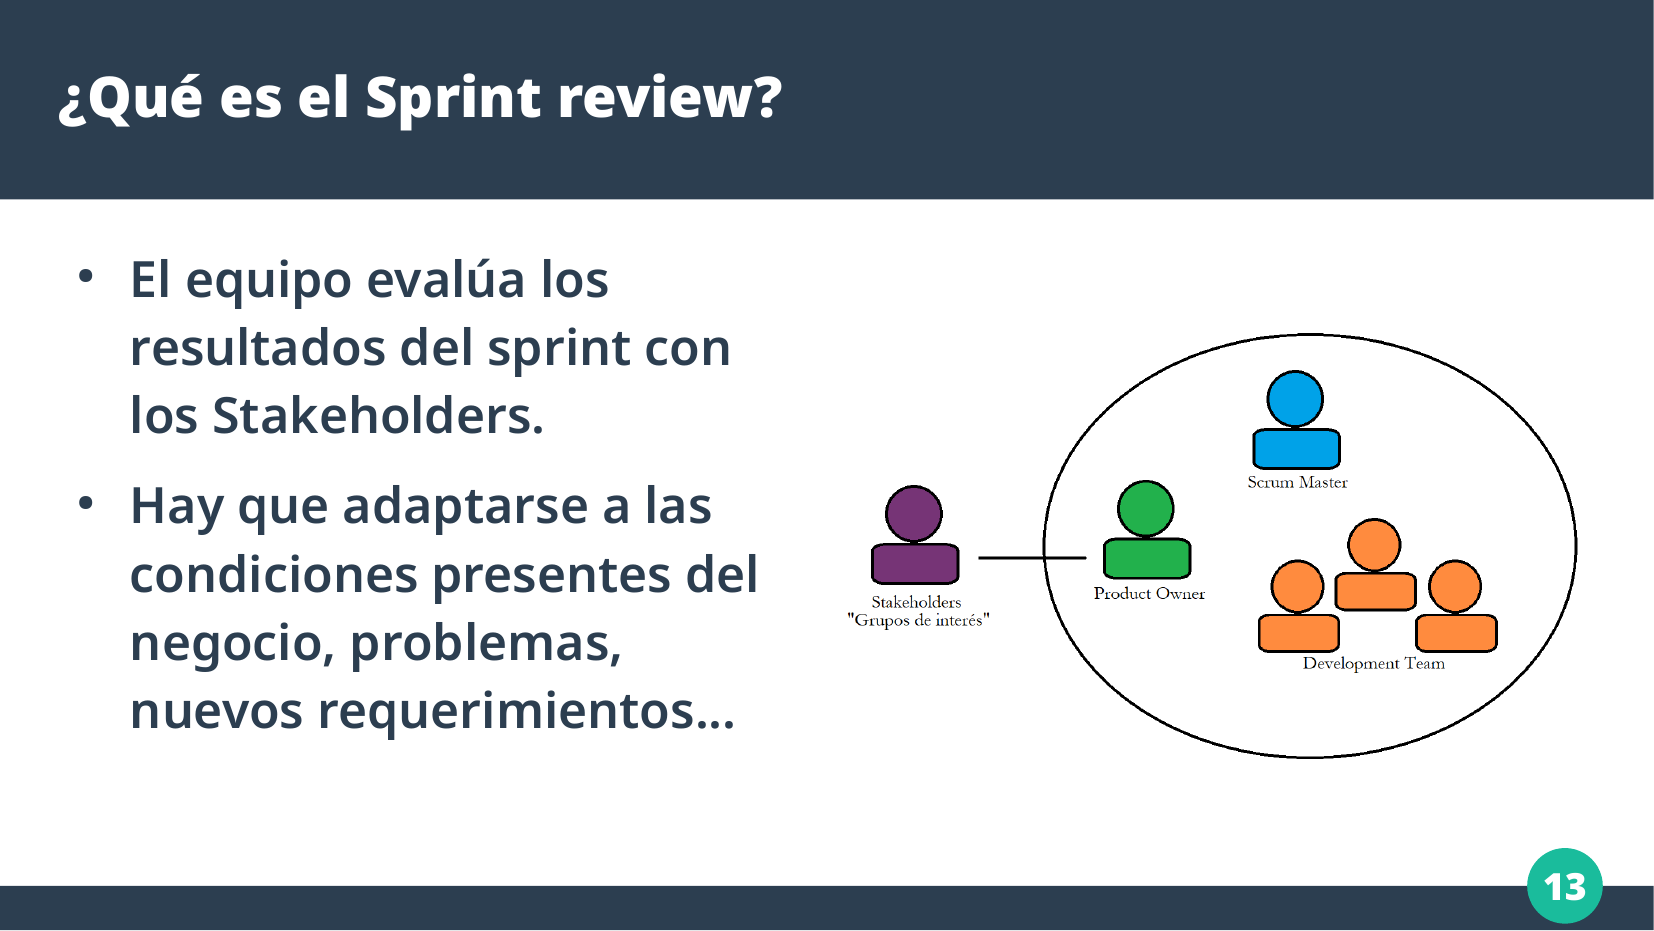

# ¿Qué es el Sprint review?
El equipo evalúa los resultados del sprint con los Stakeholders.
Hay que adaptarse a las condiciones presentes del negocio, problemas, nuevos requerimientos...